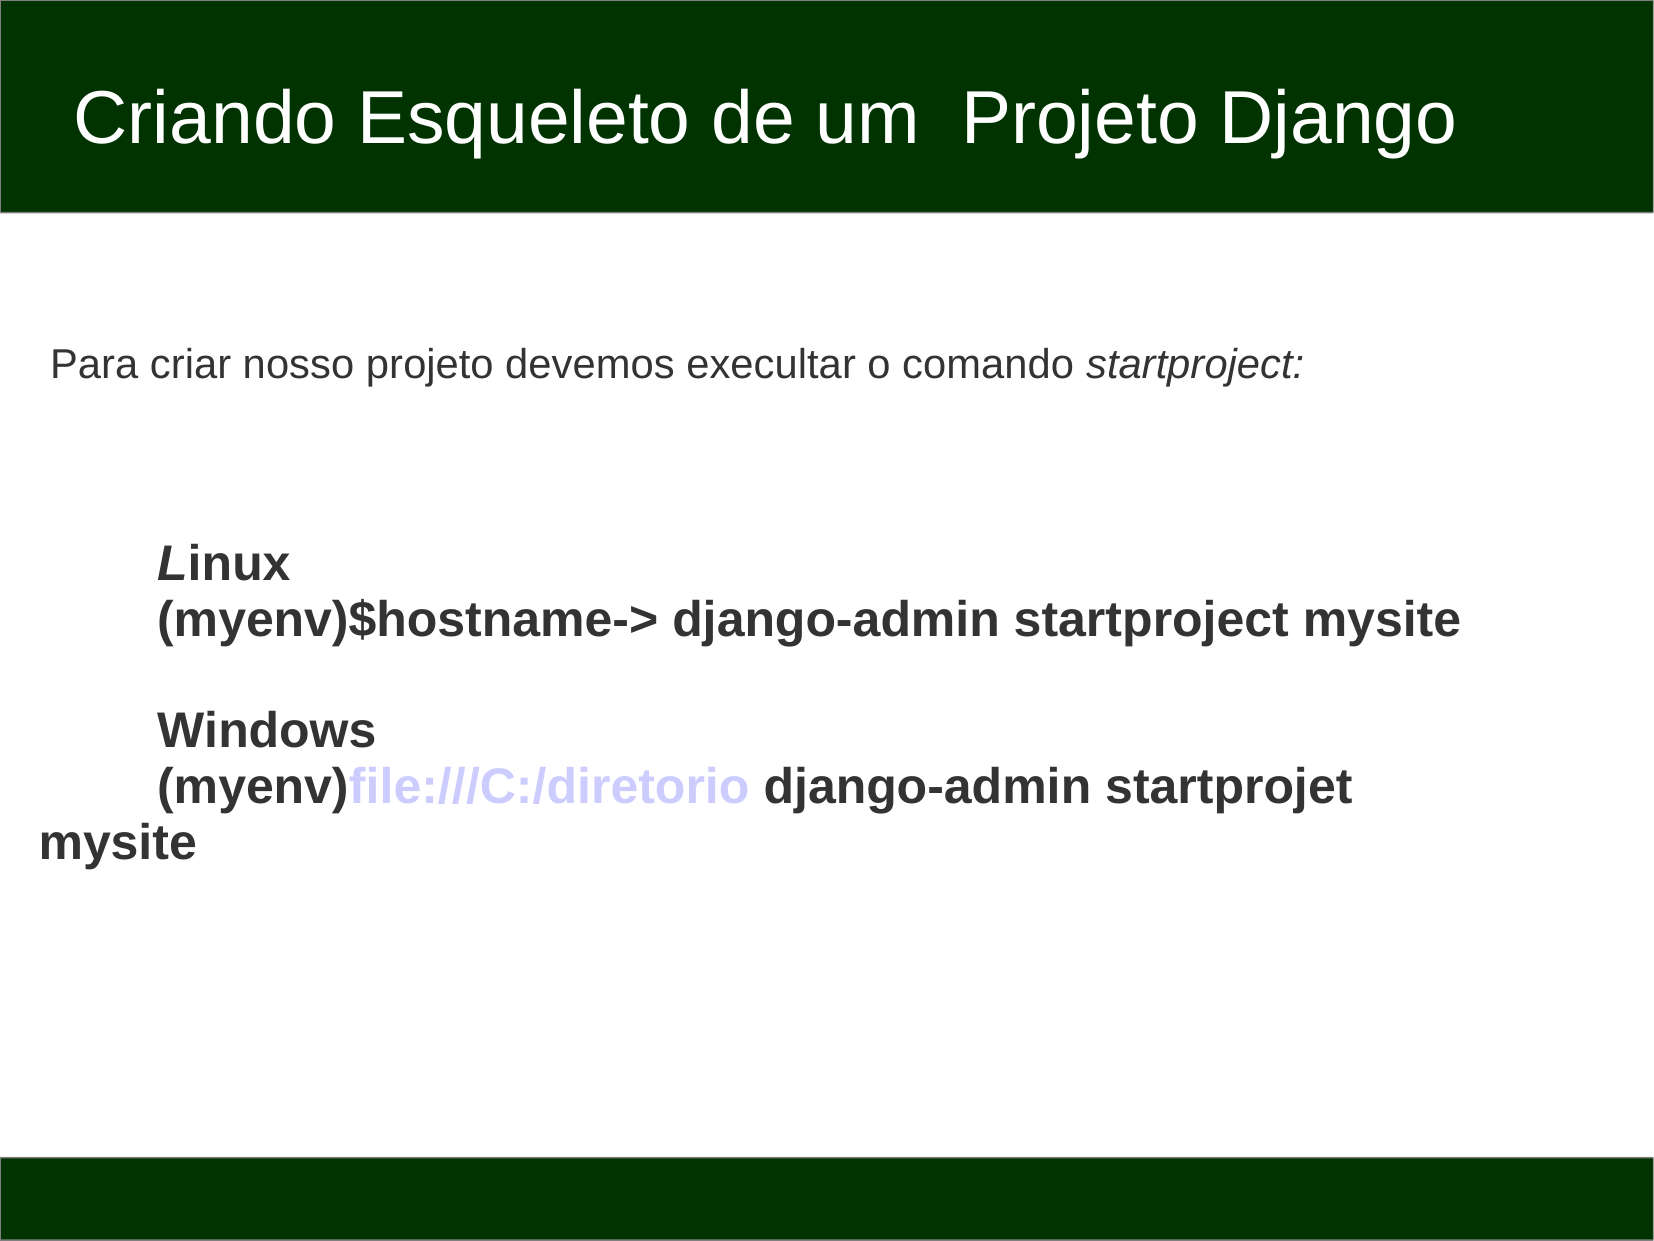

Criando Esqueleto de um Projeto Django
Para criar nosso projeto devemos execultar o comando startproject:
	Linux
	(myenv)$hostname-> django-admin startproject mysite
	Windows
	(myenv)file:///C:/diretorio django-admin startprojet mysite